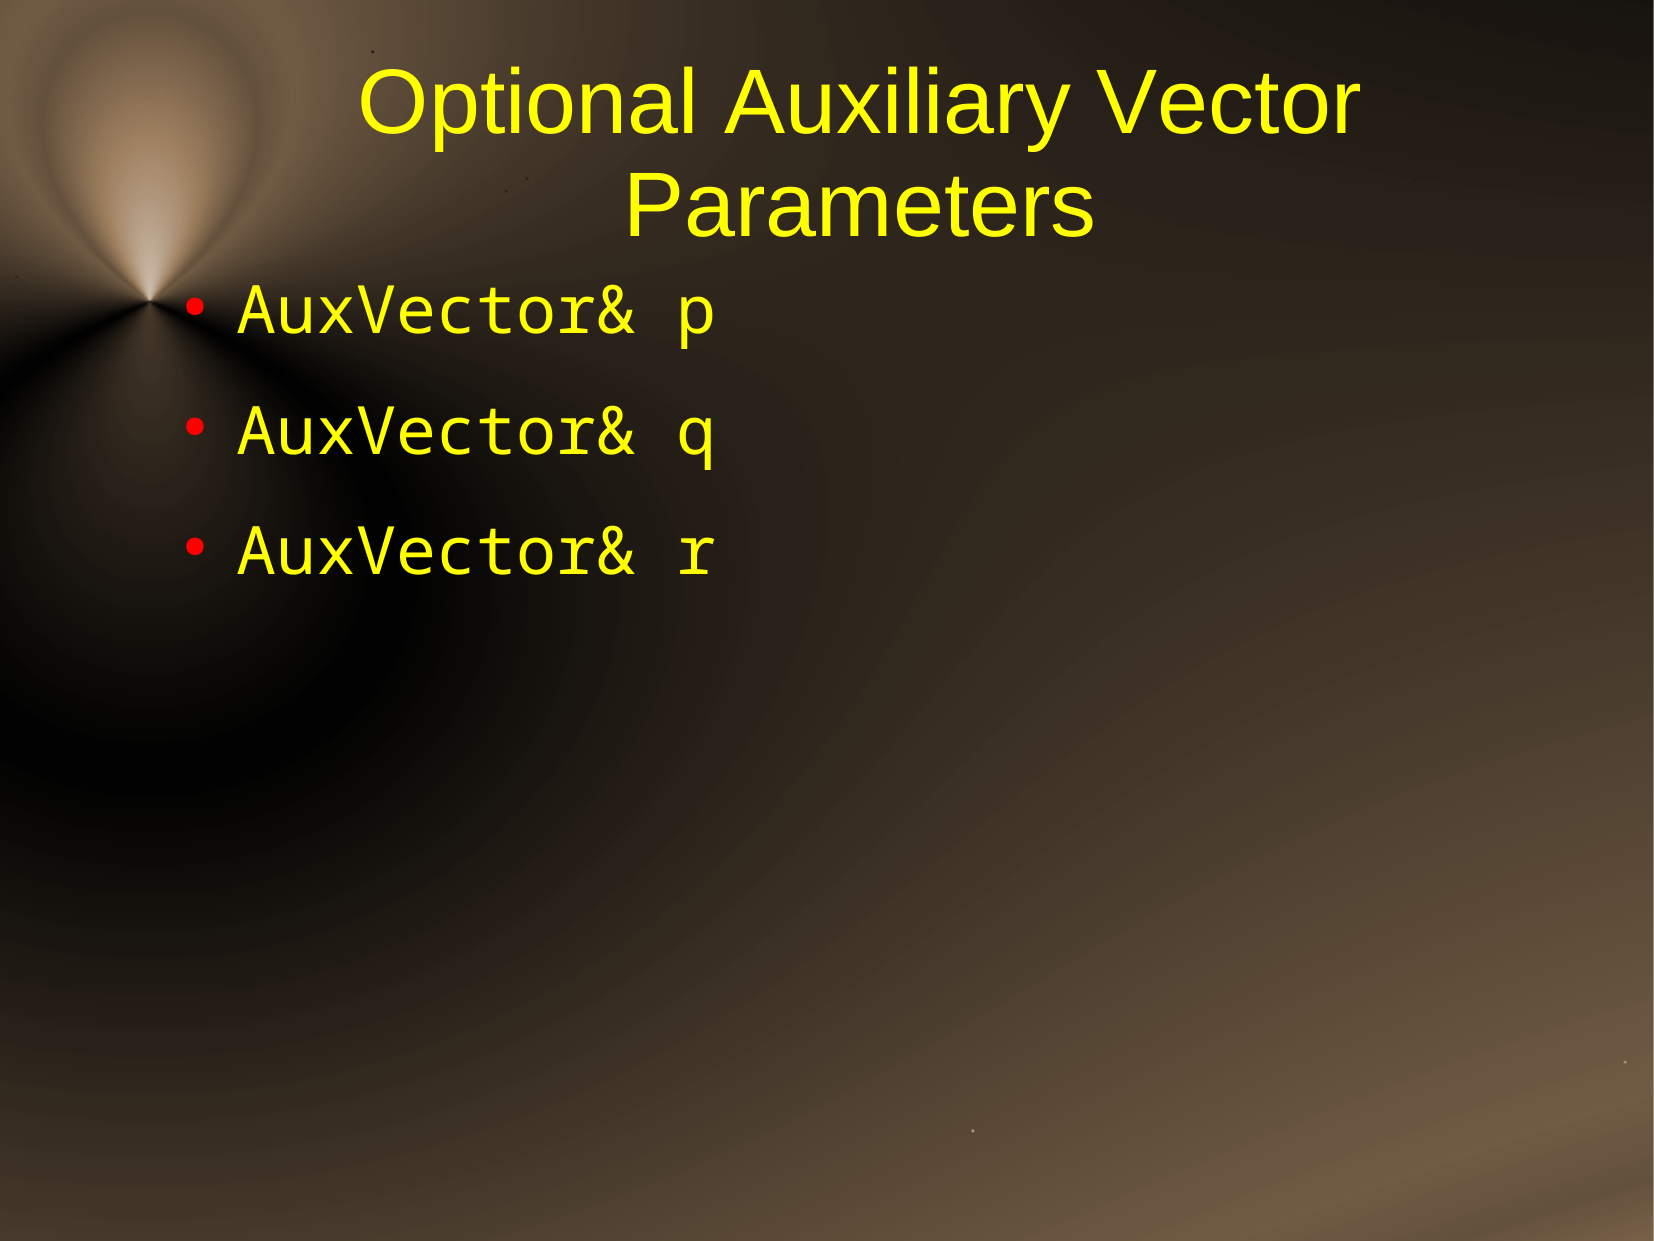

# Optional Auxiliary Vector Parameters
AuxVector& p
AuxVector& q
AuxVector& r